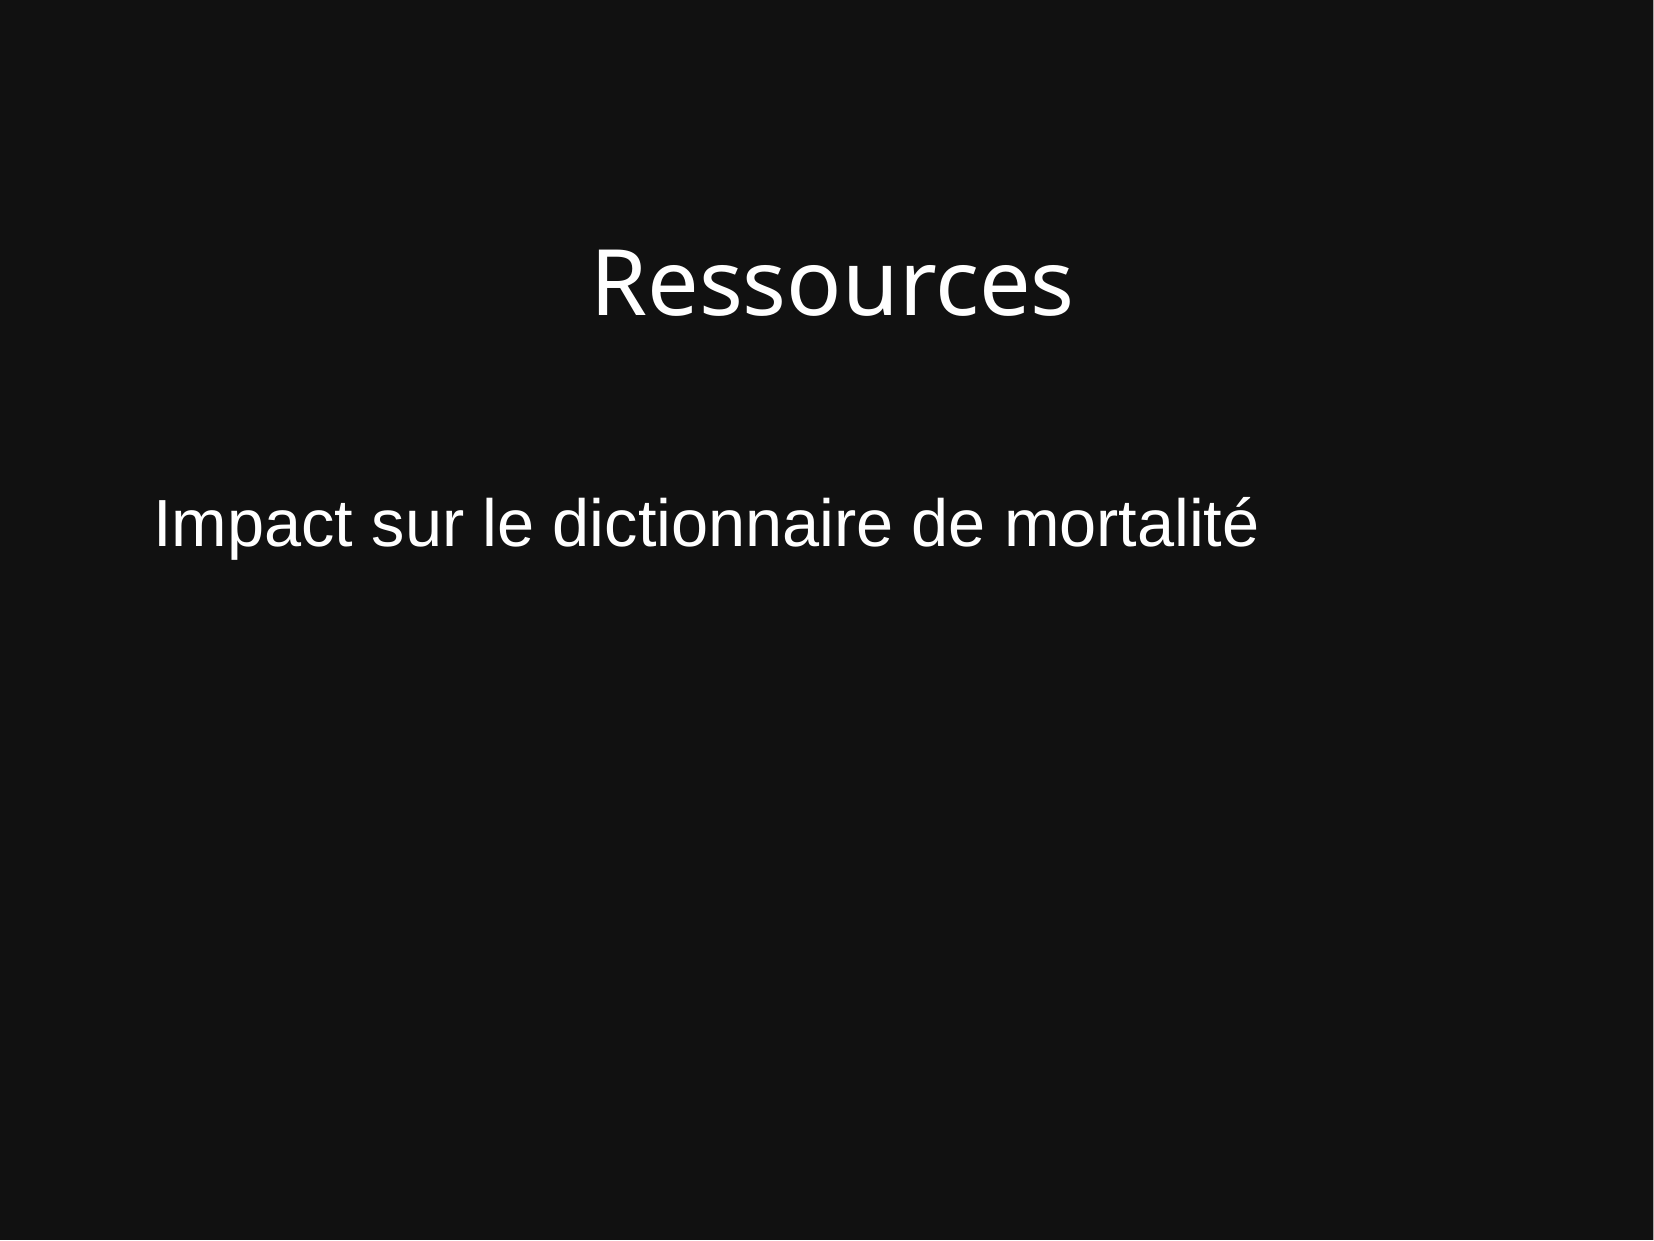

# Ressources
Impact sur le dictionnaire de mortalité